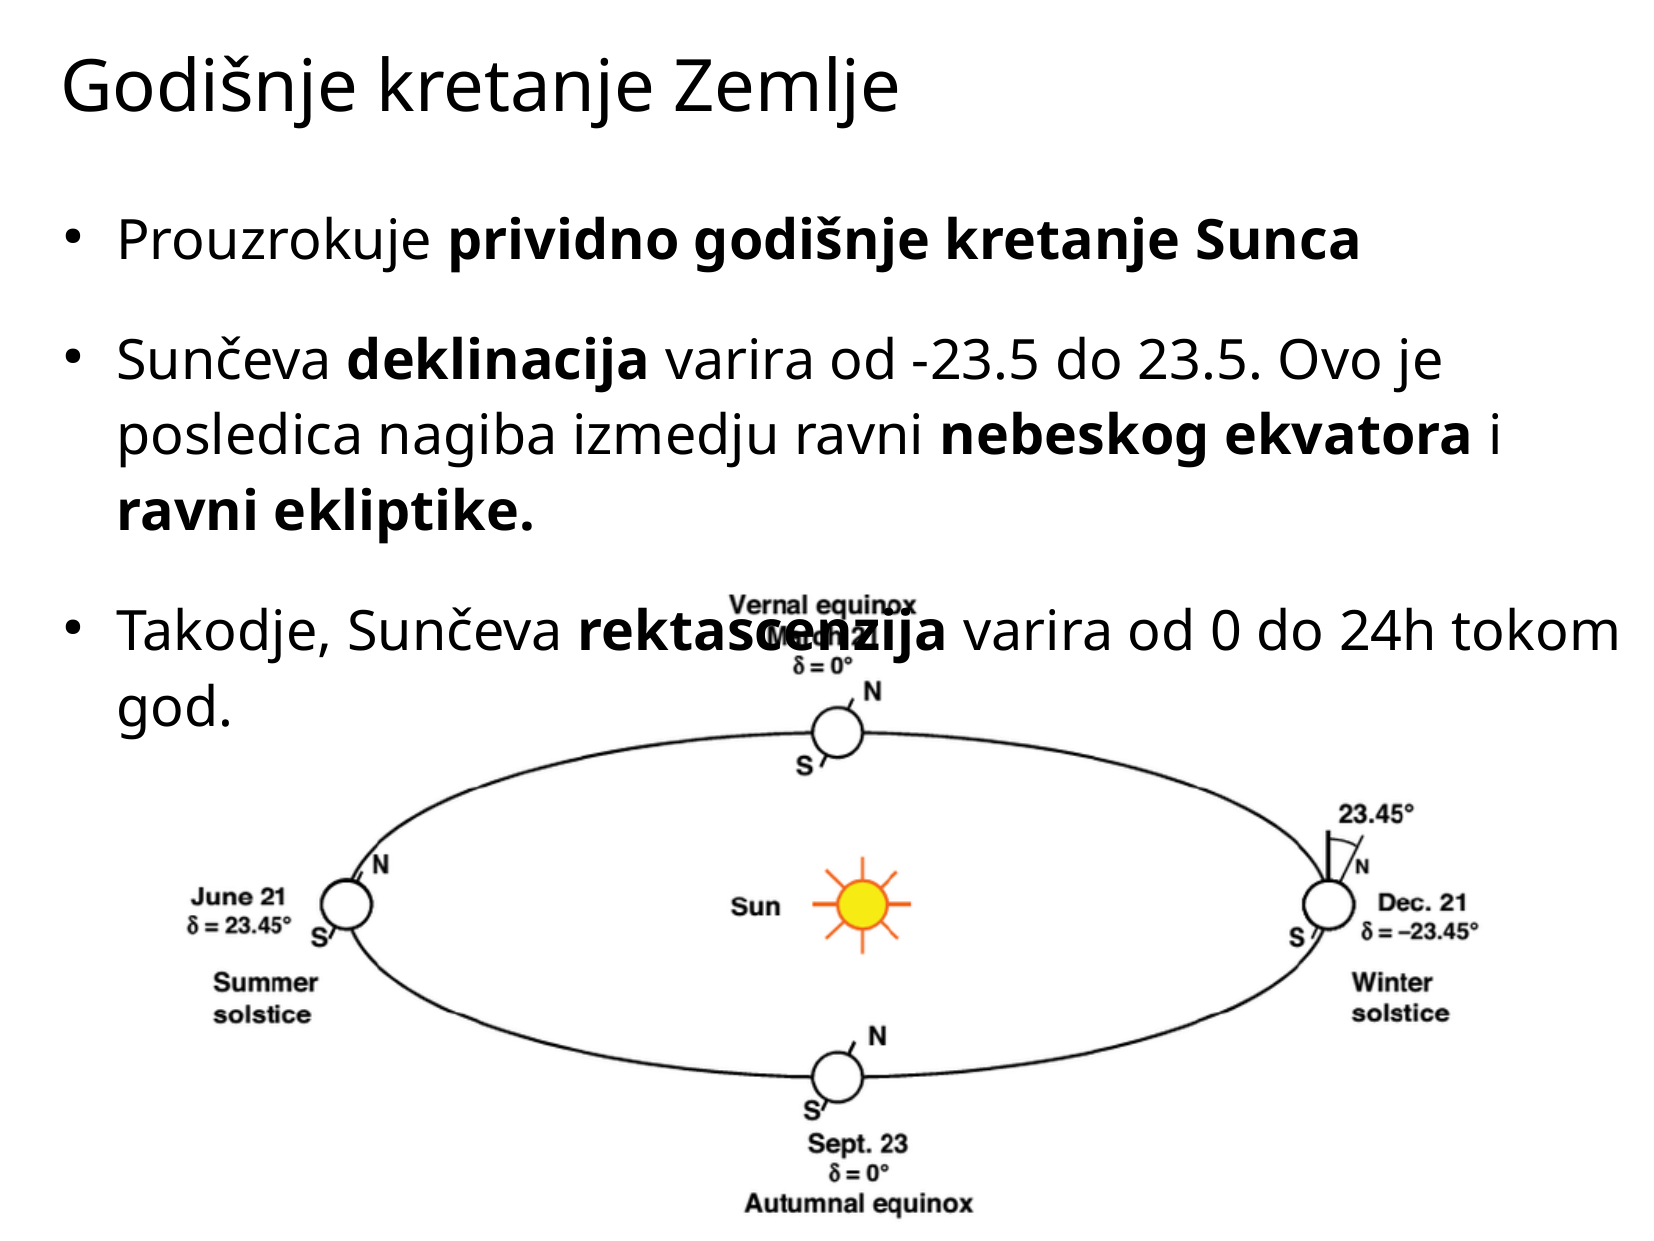

# Godišnje kretanje Zemlje
Prouzrokuje prividno godišnje kretanje Sunca
Sunčeva deklinacija varira od -23.5 do 23.5. Ovo je posledica nagiba izmedju ravni nebeskog ekvatora i ravni ekliptike.
Takodje, Sunčeva rektascenzija varira od 0 do 24h tokom god.